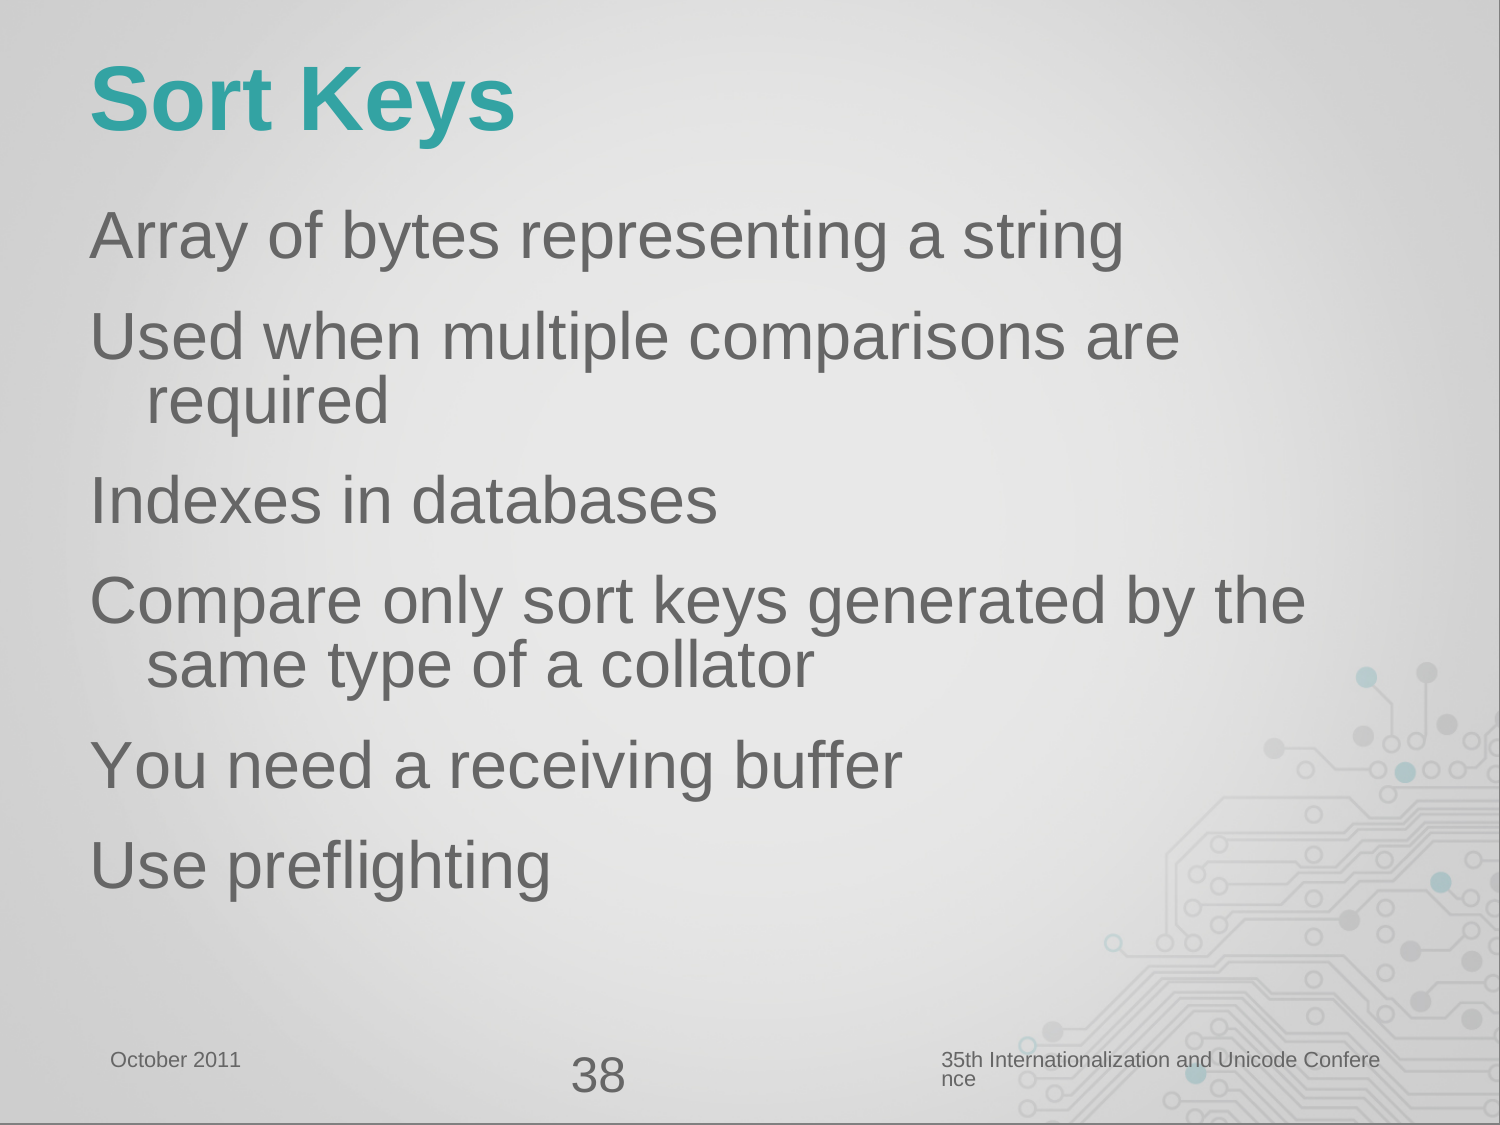

# Sort Keys
Array of bytes representing a string
Used when multiple comparisons are required
Indexes in databases
Compare only sort keys generated by the same type of a collator
You need a receiving buffer
Use preflighting
October 2011
38
35th Internationalization and Unicode Conference